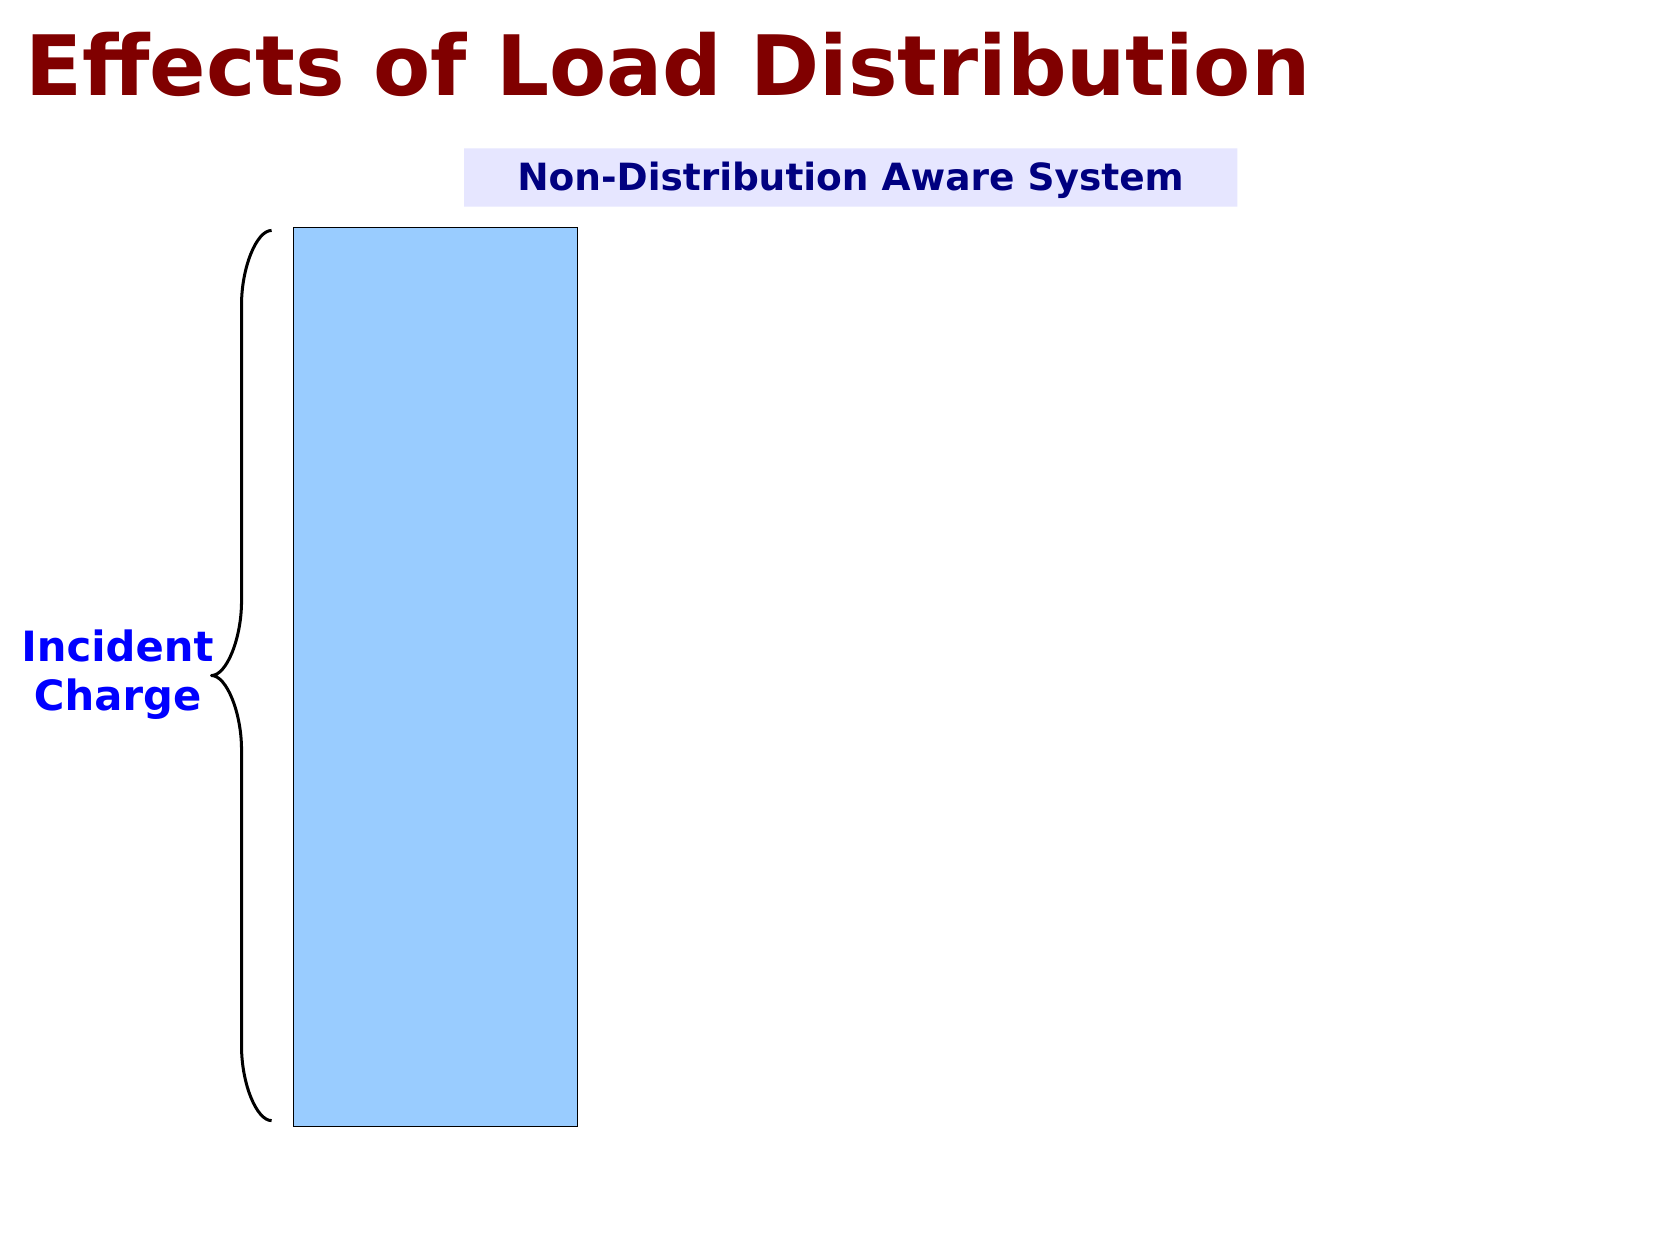

# Effects of Load Distribution
Non-Distribution Aware System
Incident
Charge